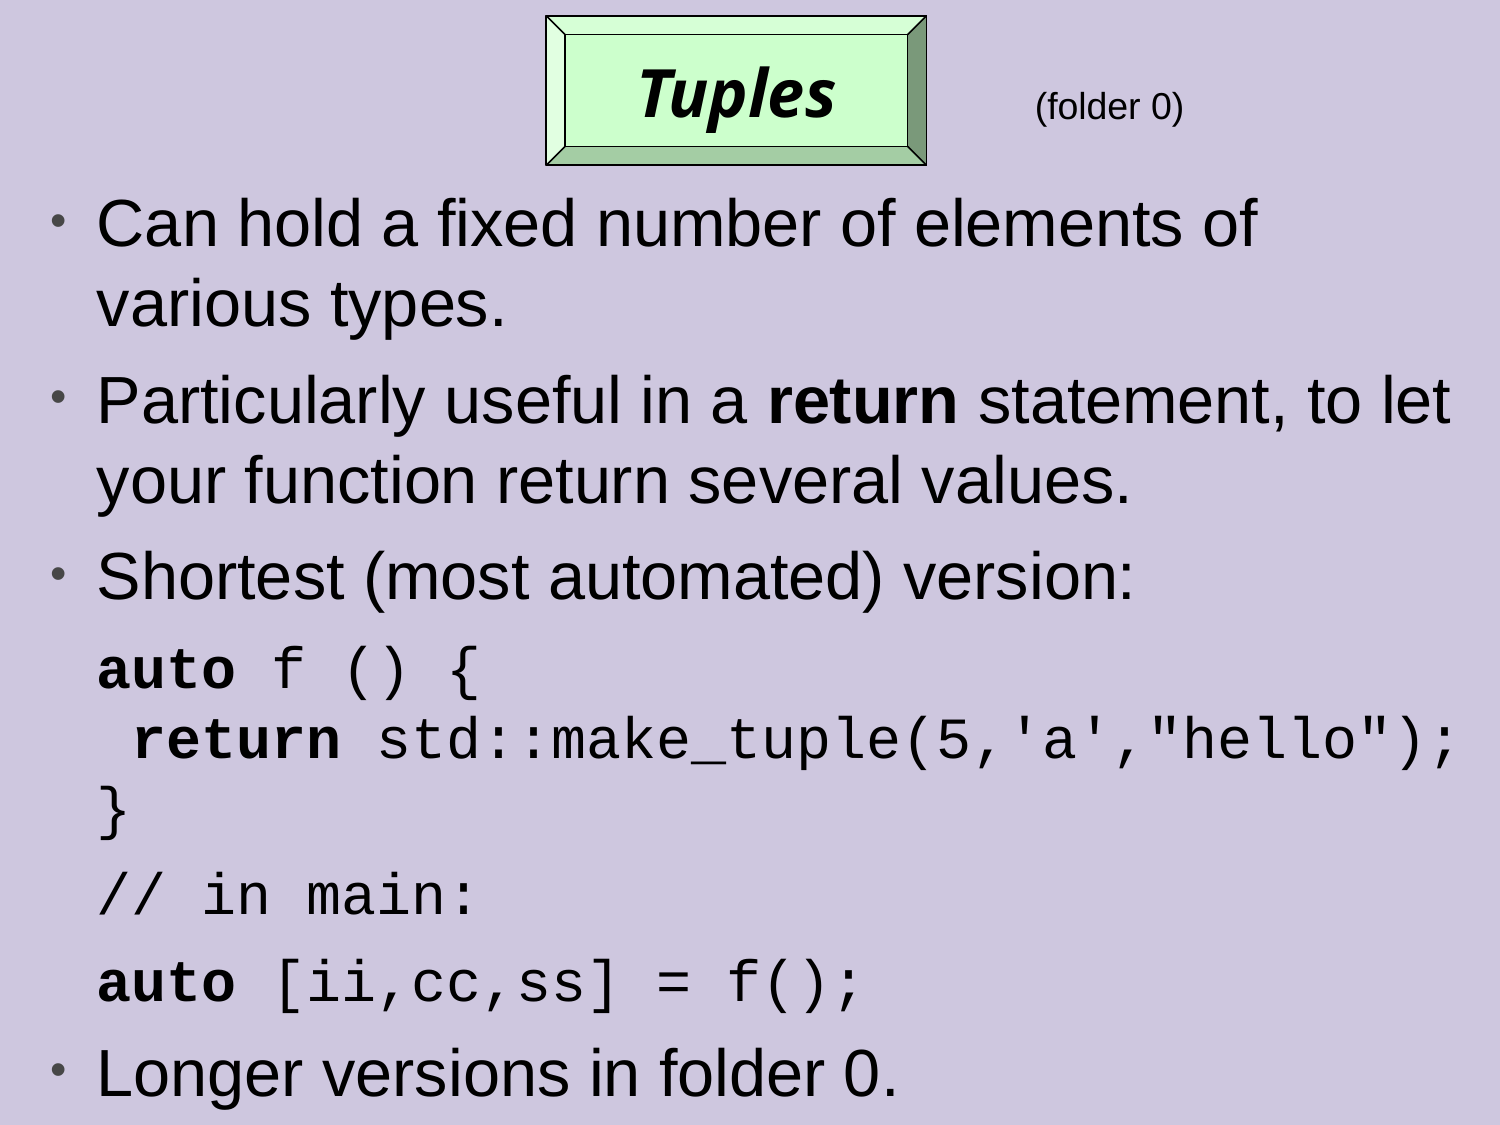

Tuples
(folder 0)
# Can hold a fixed number of elements of various types.
Particularly useful in a return statement, to let your function return several values.
Shortest (most automated) version:
auto f () {
 return std::make_tuple(5,'a',"hello");
}
// in main:
auto [ii,cc,ss] = f();
Longer versions in folder 0.